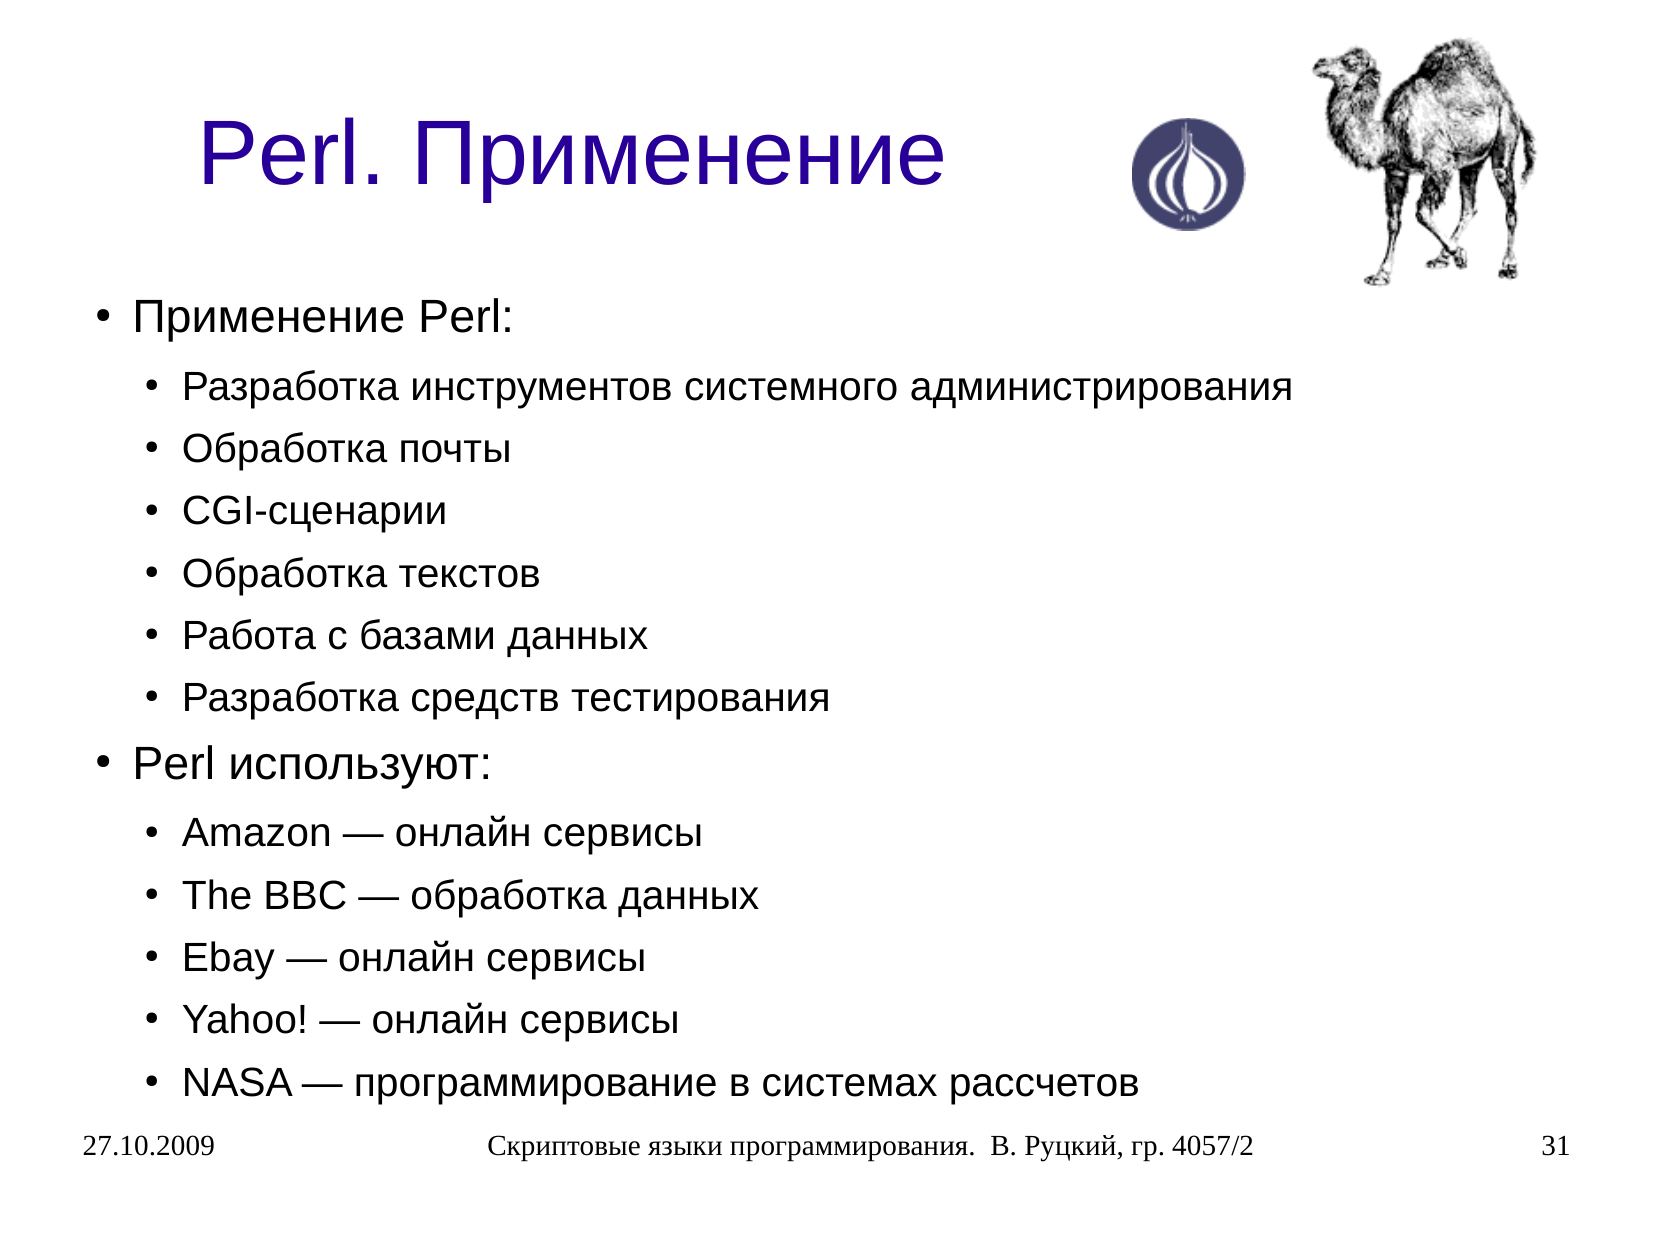

# Perl. Применение
Применение Perl:
Разработка инструментов системного администрирования
Обработка почты
CGI-сценарии
Обработка текстов
Работа с базами данных
Разработка средств тестирования
Perl используют:
Amazon — онлайн сервисы
The BBC — обработка данных
Ebay — онлайн сервисы
Yahoo! — онлайн сервисы
NASA — программирование в системах рассчетов
27.10.2009
Скриптовые языки программирования. В. Руцкий, гр. 4057/2
31